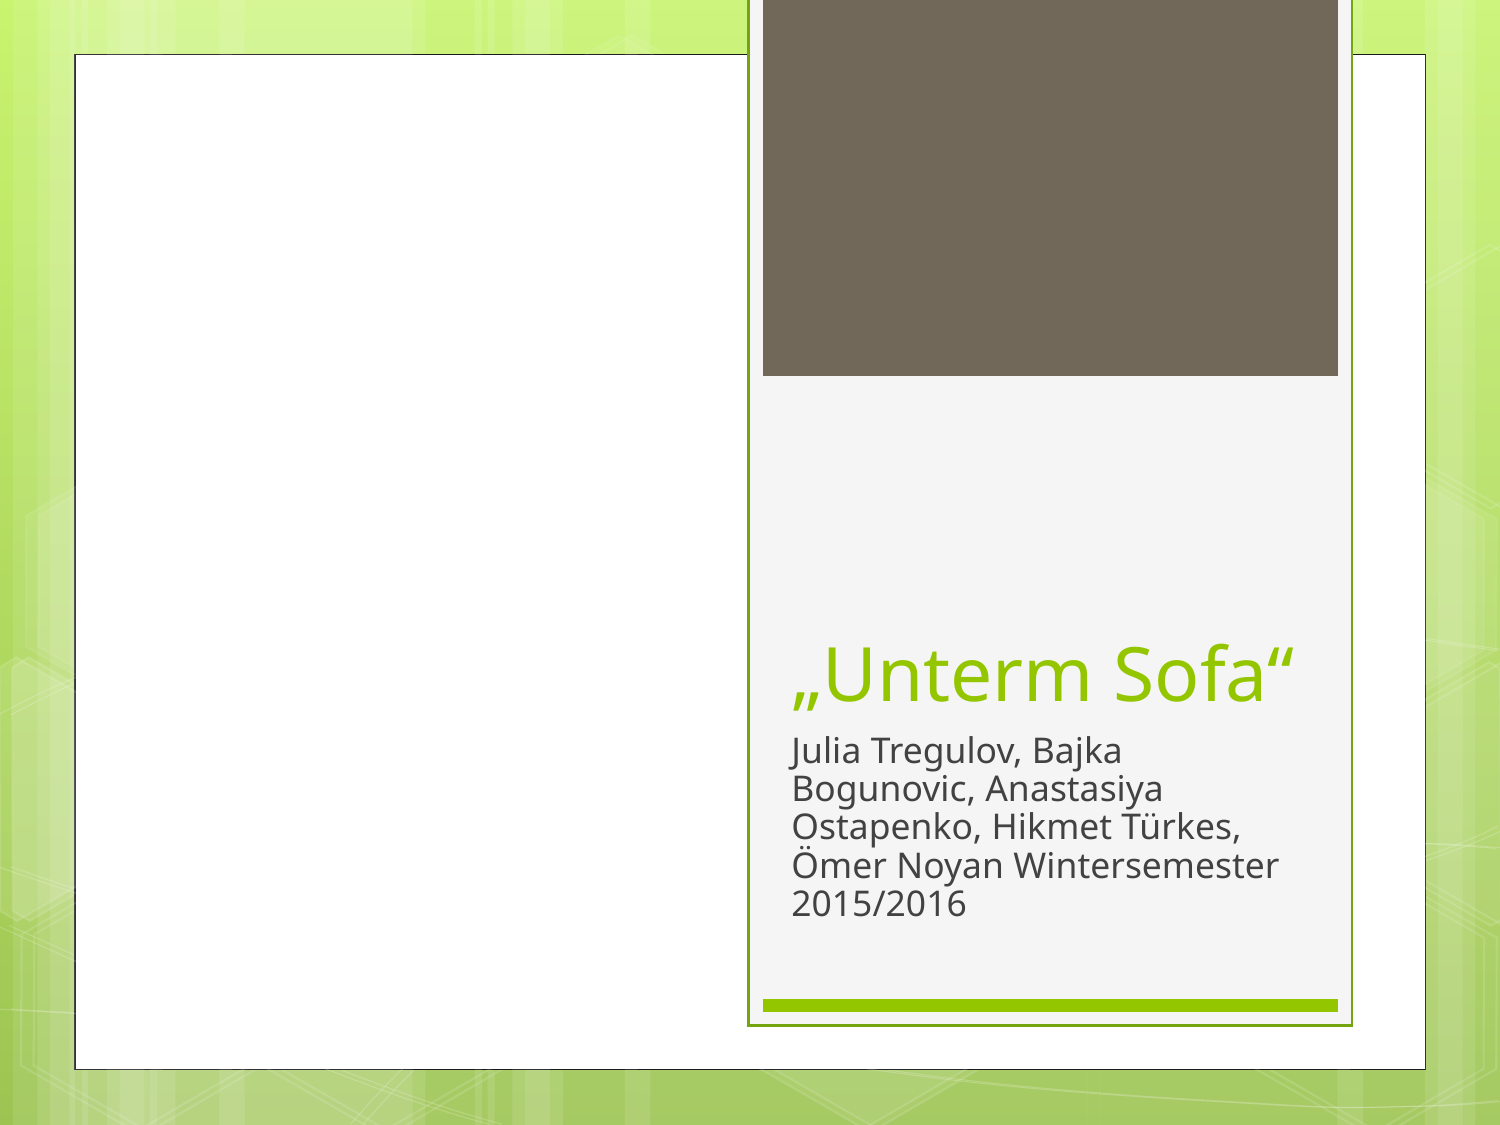

# „Unterm Sofa“
Julia Tregulov, Bajka Bogunovic, Anastasiya Ostapenko, Hikmet Türkes, Ömer Noyan Wintersemester 2015/2016